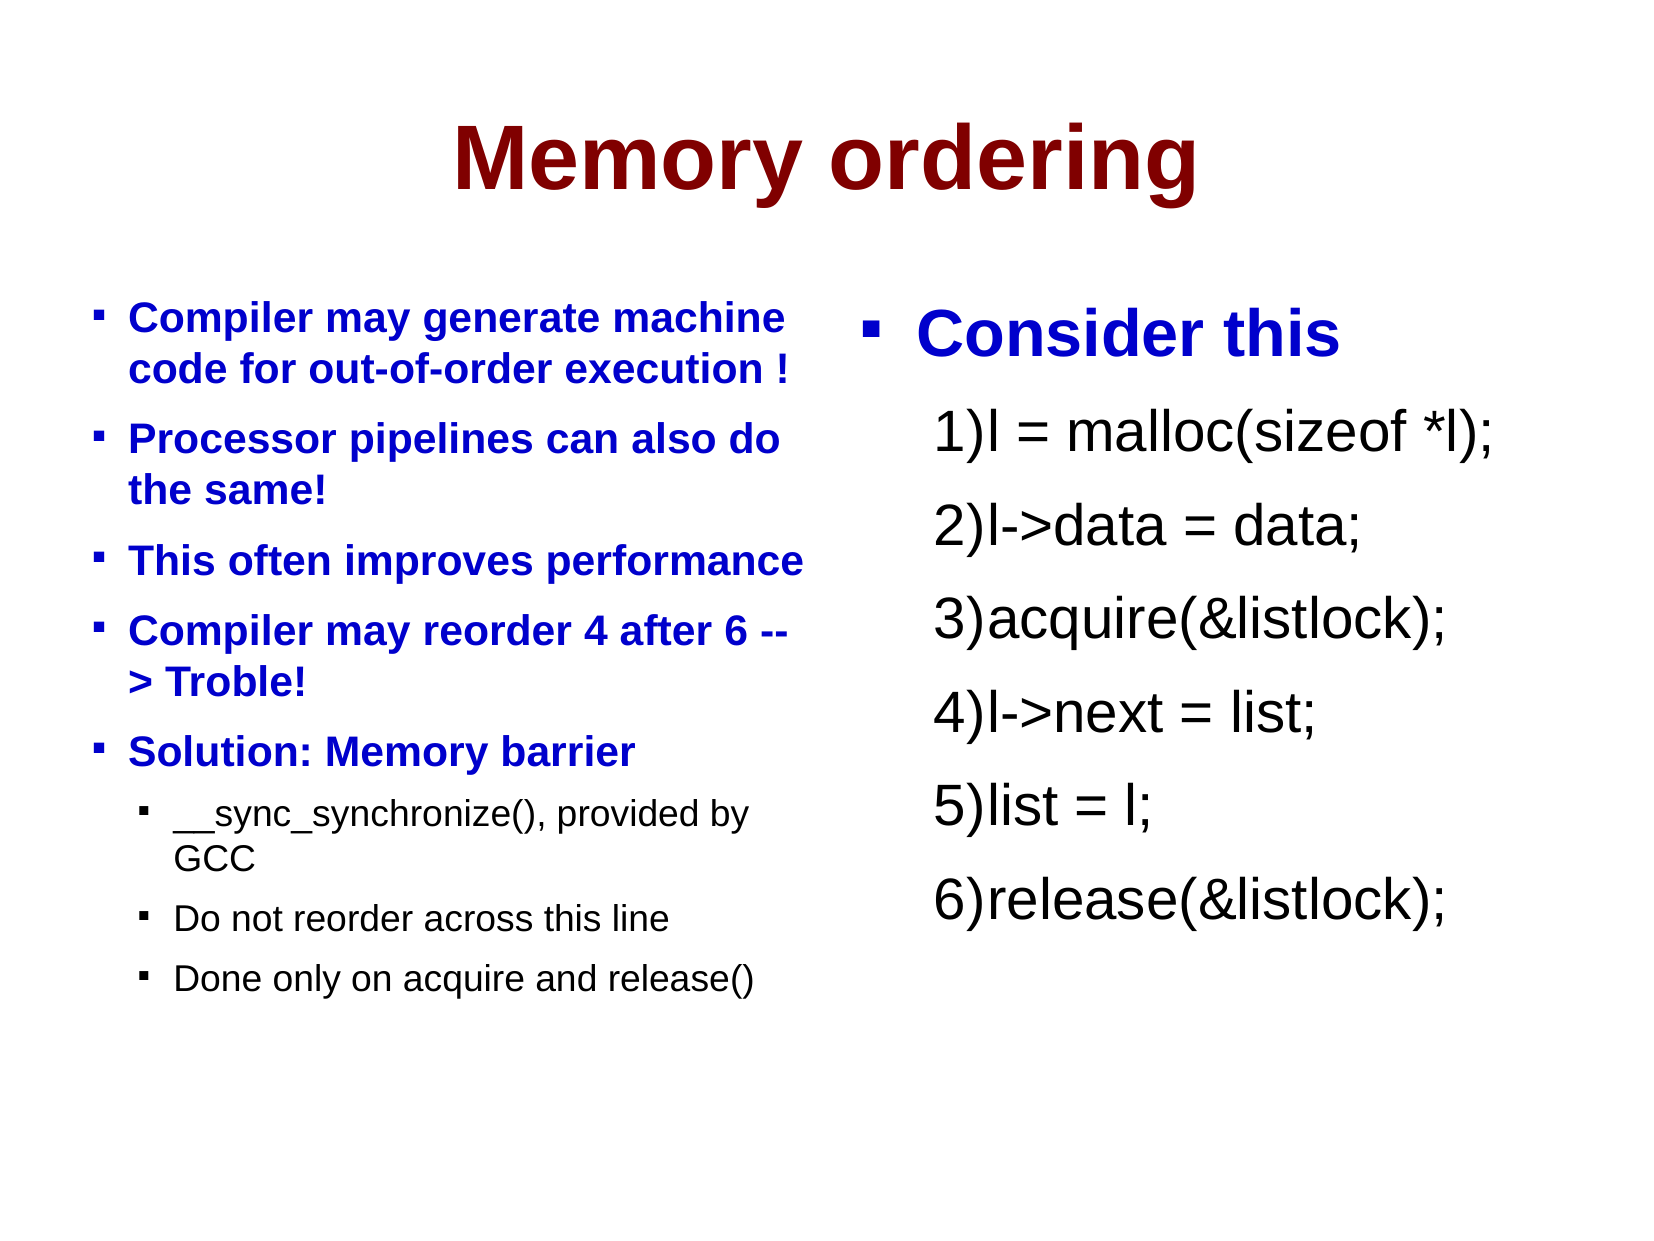

# Memory ordering
Compiler may generate machine code for out-of-order execution !
Processor pipelines can also do the same!
This often improves performance
Compiler may reorder 4 after 6 --> Troble!
Solution: Memory barrier
__sync_synchronize(), provided by GCC
Do not reorder across this line
Done only on acquire and release()
Consider this
l = malloc(sizeof *l);
l->data = data;
acquire(&listlock);
l->next = list;
list = l;
release(&listlock);